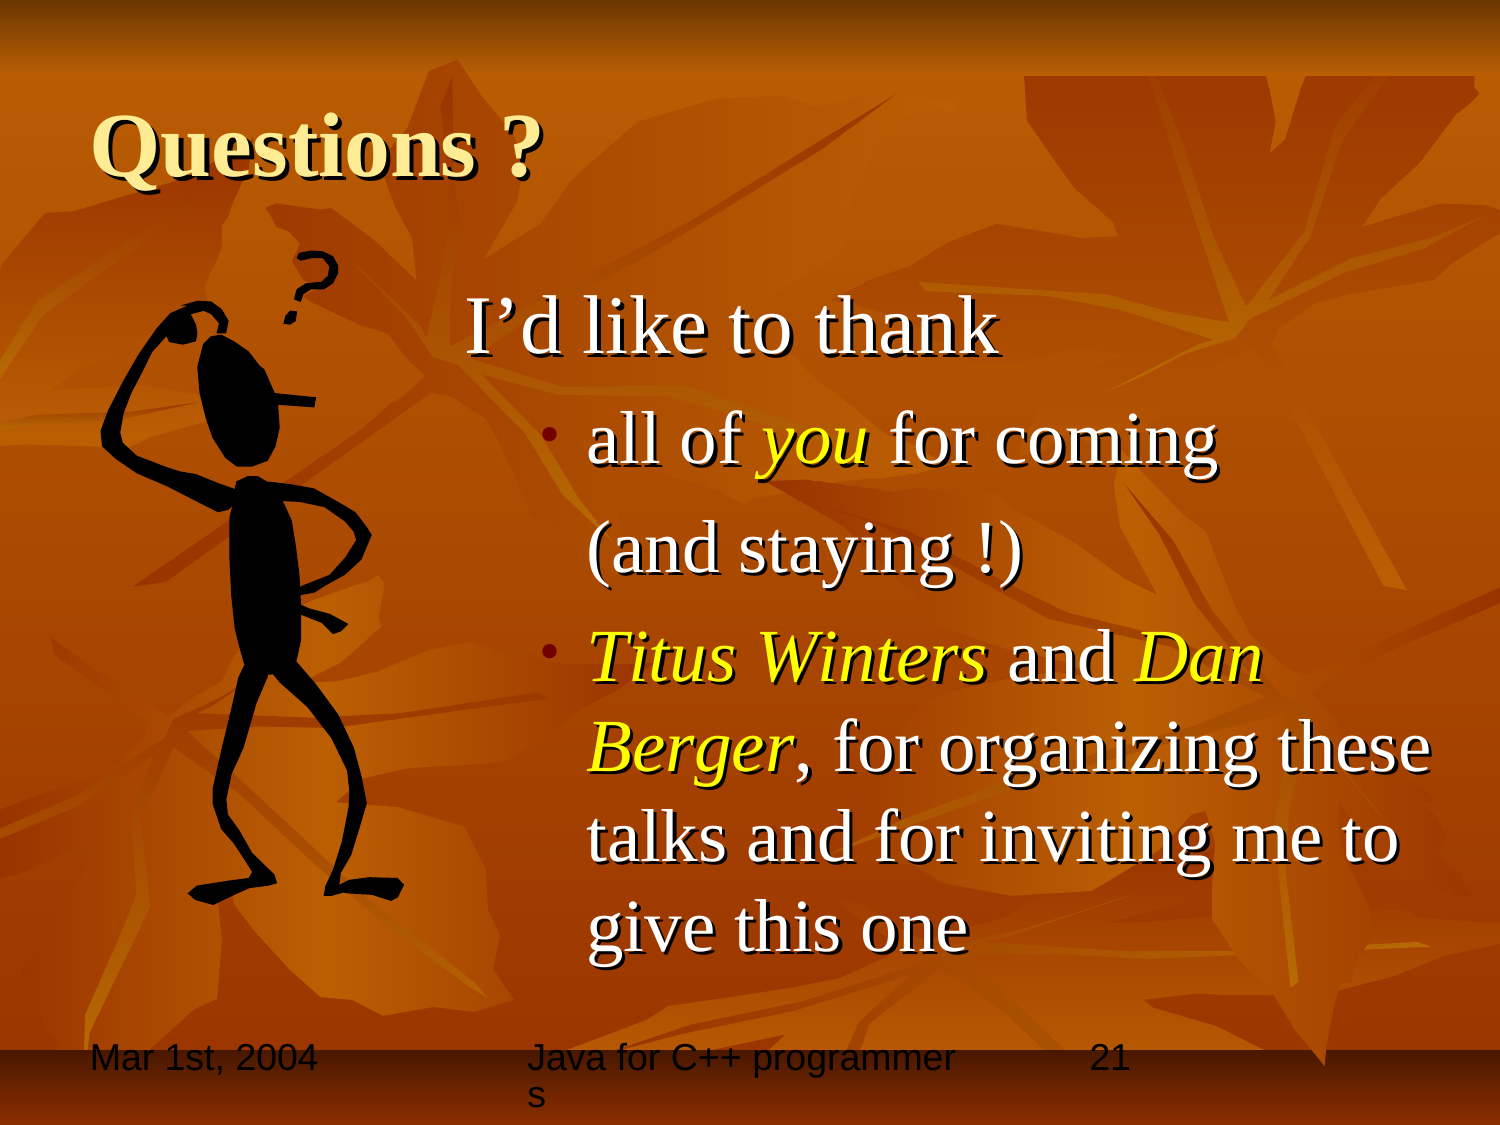

# Questions ?
I’d like to thank
all of you for coming
	(and staying !)
Titus Winters and Dan Berger, for organizing these talks and for inviting me to give this one
Mar 1st, 2004
Java for C++ programmers
21